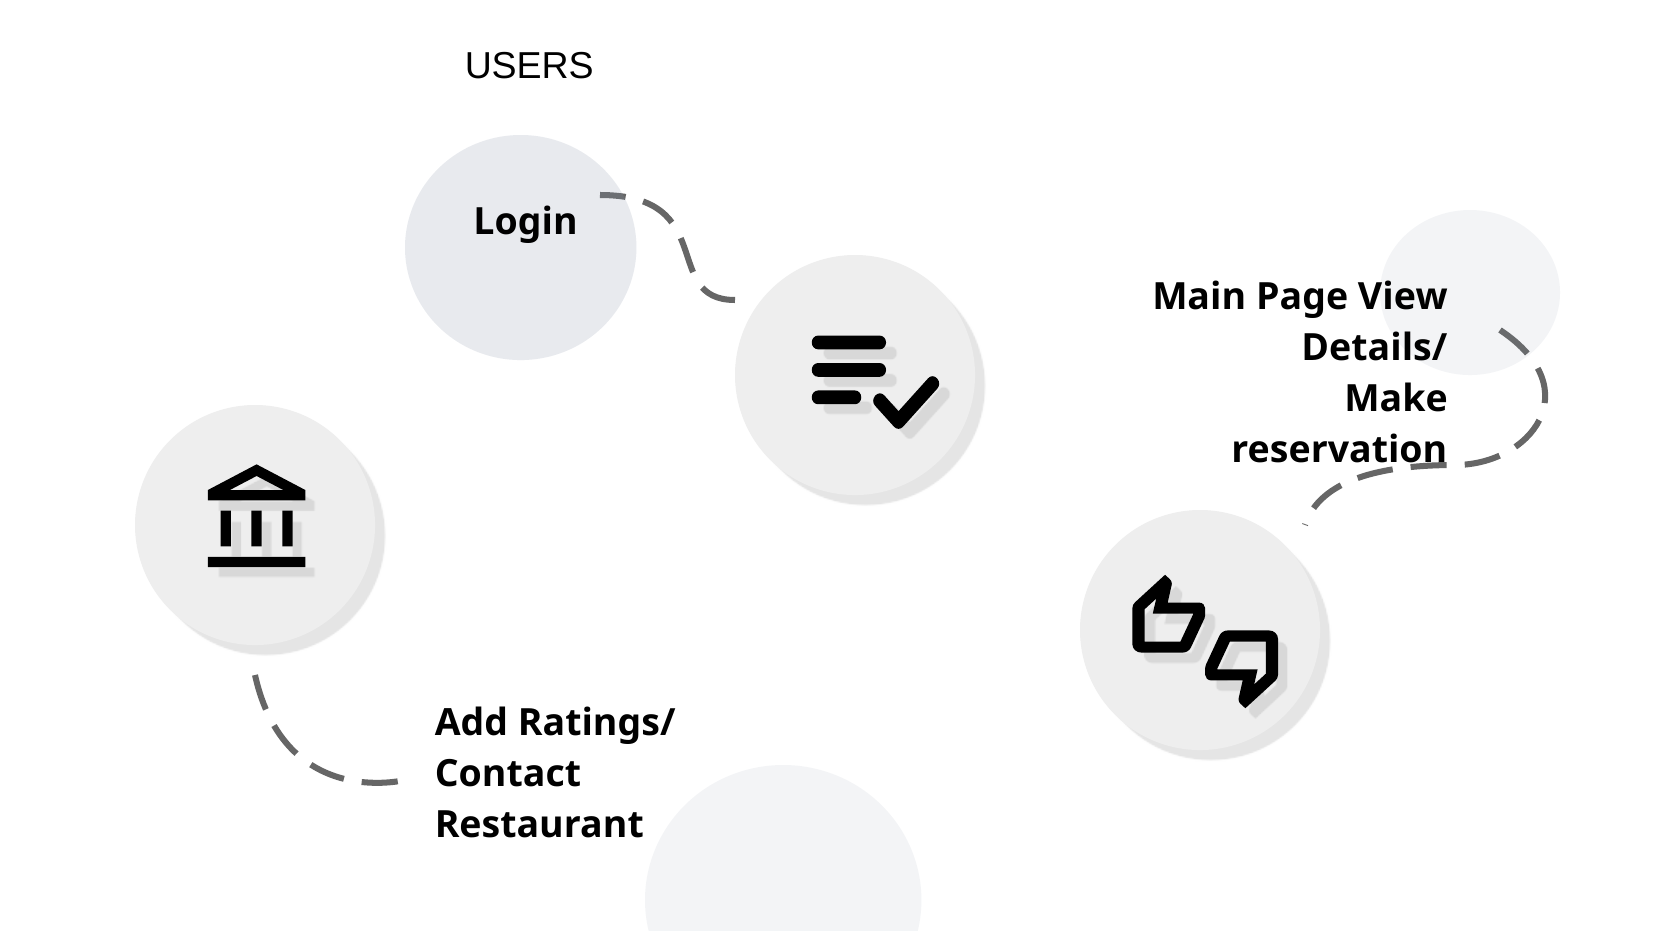

USERS
Login
Main Page View Details/
Make reservation
Add Ratings/
Contact Restaurant